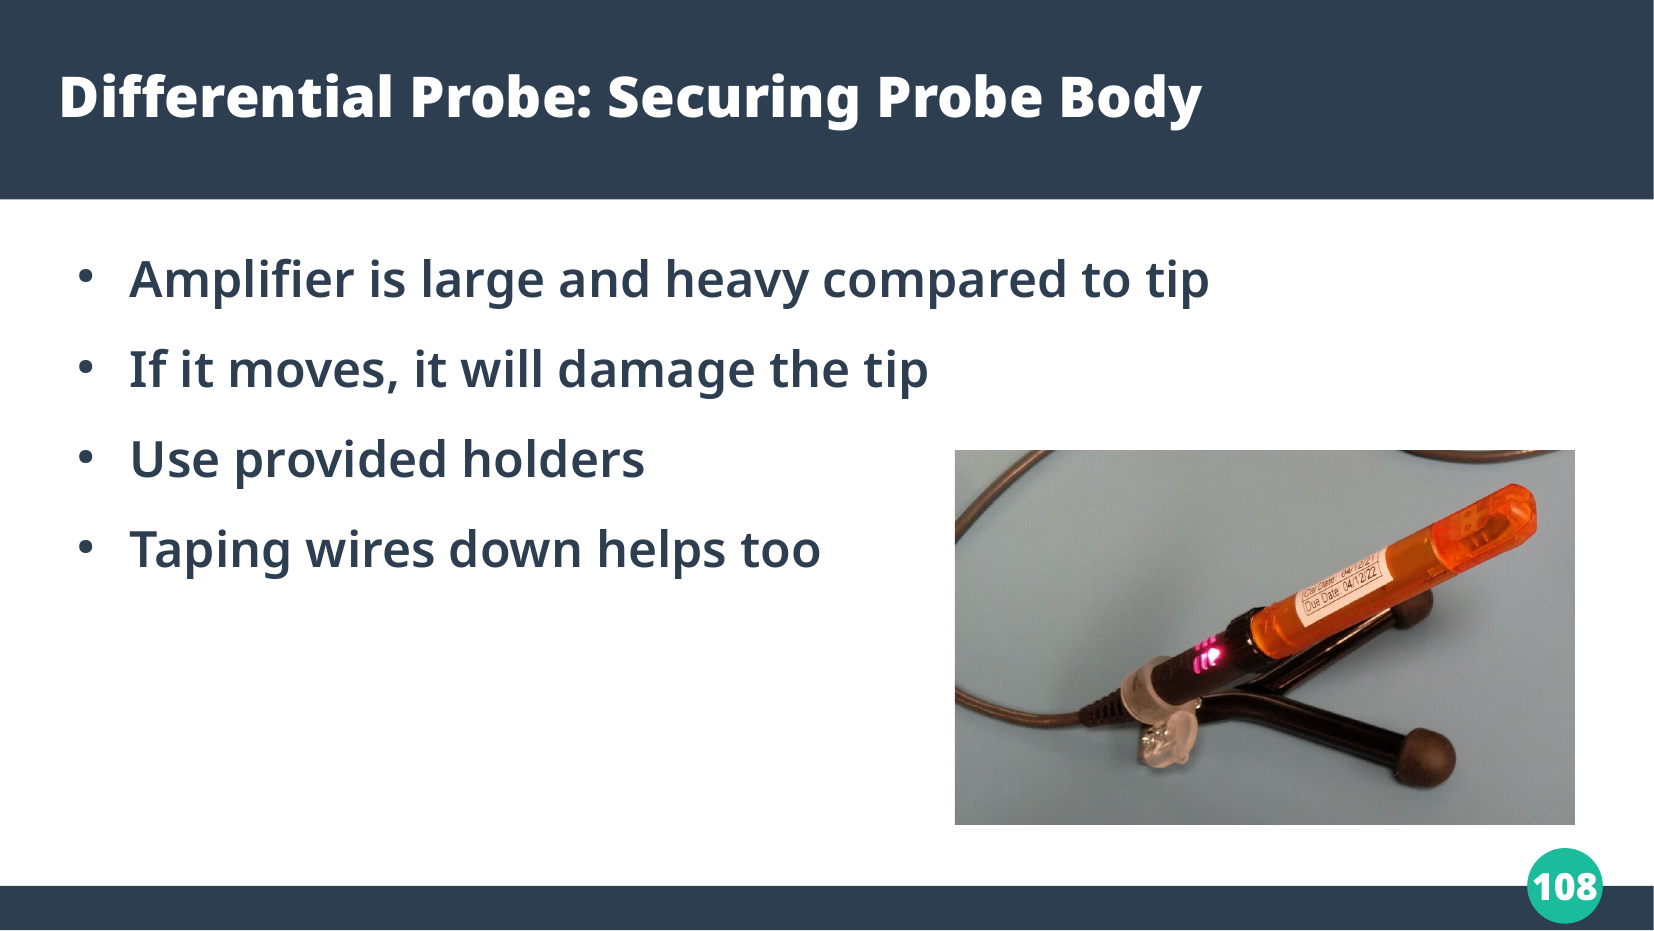

# Differential Probe: Securing Probe Body
Amplifier is large and heavy compared to tip
If it moves, it will damage the tip
Use provided holders
Taping wires down helps too